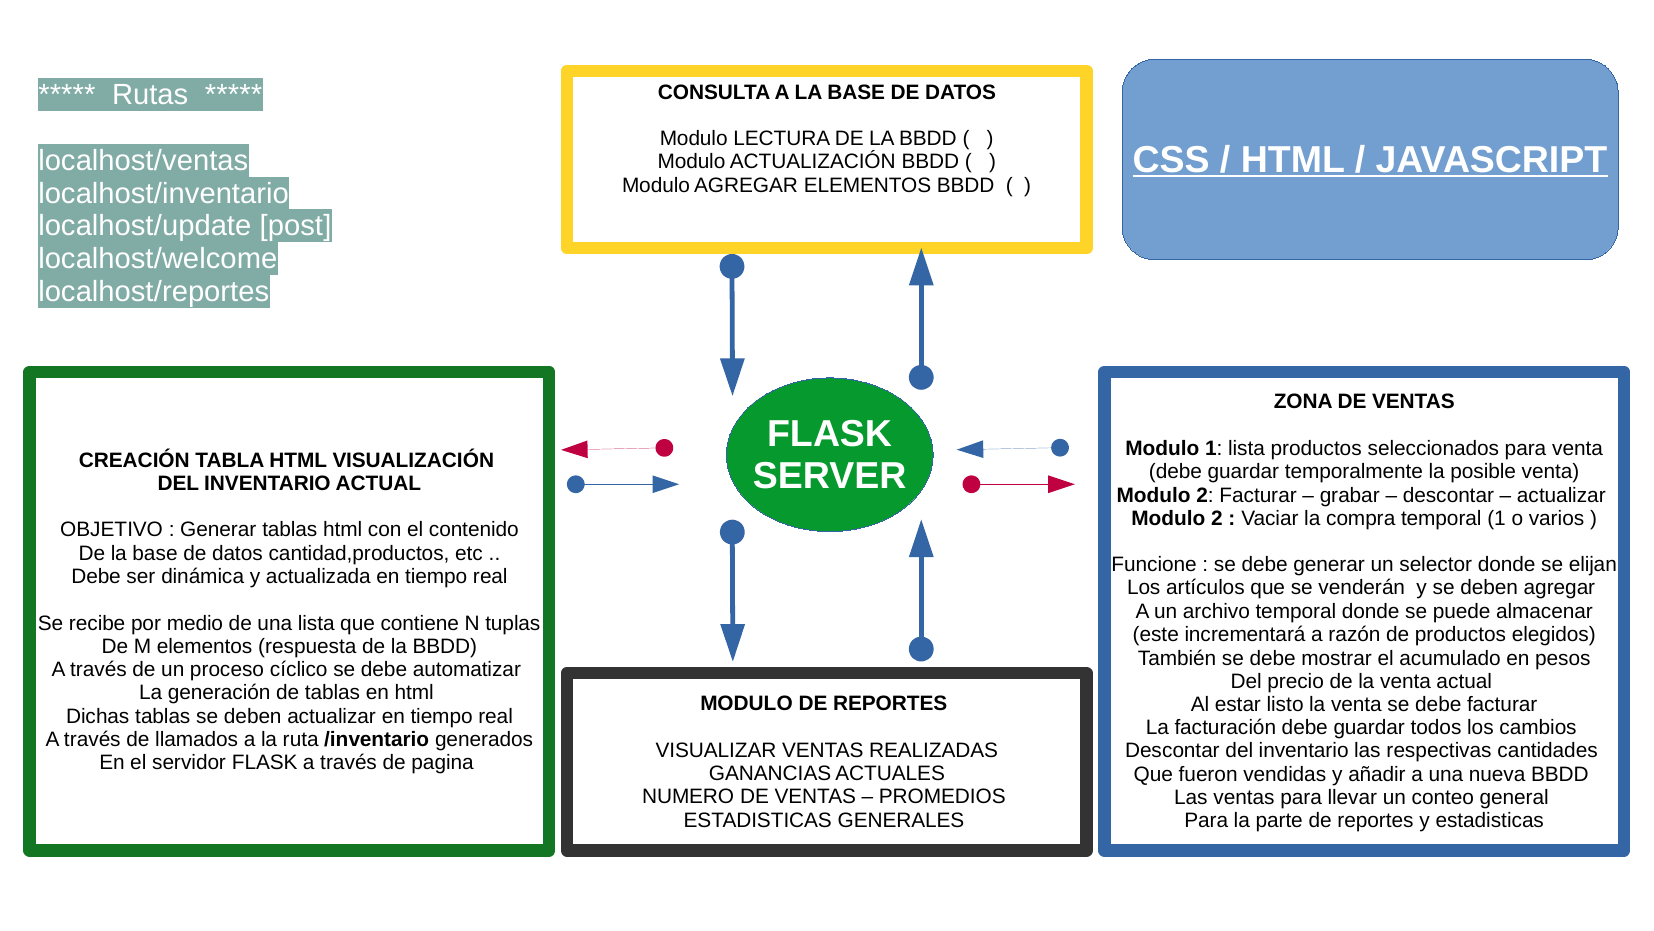

CSS / HTML / JAVASCRIPT
***** Rutas *****
localhost/ventas
localhost/inventario
localhost/update [post]
localhost/welcome
localhost/reportes
CONSULTA A LA BASE DE DATOS
Modulo LECTURA DE LA BBDD ( )
Modulo ACTUALIZACIÓN BBDD ( )
Modulo AGREGAR ELEMENTOS BBDD ( )
CREACIÓN TABLA HTML VISUALIZACIÓN
DEL INVENTARIO ACTUAL
OBJETIVO : Generar tablas html con el contenido
De la base de datos cantidad,productos, etc ..
Debe ser dinámica y actualizada en tiempo real
Se recibe por medio de una lista que contiene N tuplas
De M elementos (respuesta de la BBDD)
A través de un proceso cíclico se debe automatizar
La generación de tablas en html
Dichas tablas se deben actualizar en tiempo real
A través de llamados a la ruta /inventario generados
En el servidor FLASK a través de pagina
ZONA DE VENTAS
Modulo 1: lista productos seleccionados para venta
(debe guardar temporalmente la posible venta)
Modulo 2: Facturar – grabar – descontar – actualizar
Modulo 2 : Vaciar la compra temporal (1 o varios )
Funcione : se debe generar un selector donde se elijan
Los artículos que se venderán y se deben agregar
A un archivo temporal donde se puede almacenar
(este incrementará a razón de productos elegidos)
También se debe mostrar el acumulado en pesos
Del precio de la venta actual
Al estar listo la venta se debe facturar
La facturación debe guardar todos los cambios
Descontar del inventario las respectivas cantidades
Que fueron vendidas y añadir a una nueva BBDD
Las ventas para llevar un conteo general
Para la parte de reportes y estadisticas
FLASK
SERVER
MODULO DE REPORTES
VISUALIZAR VENTAS REALIZADAS
GANANCIAS ACTUALES
NUMERO DE VENTAS – PROMEDIOS
ESTADISTICAS GENERALES